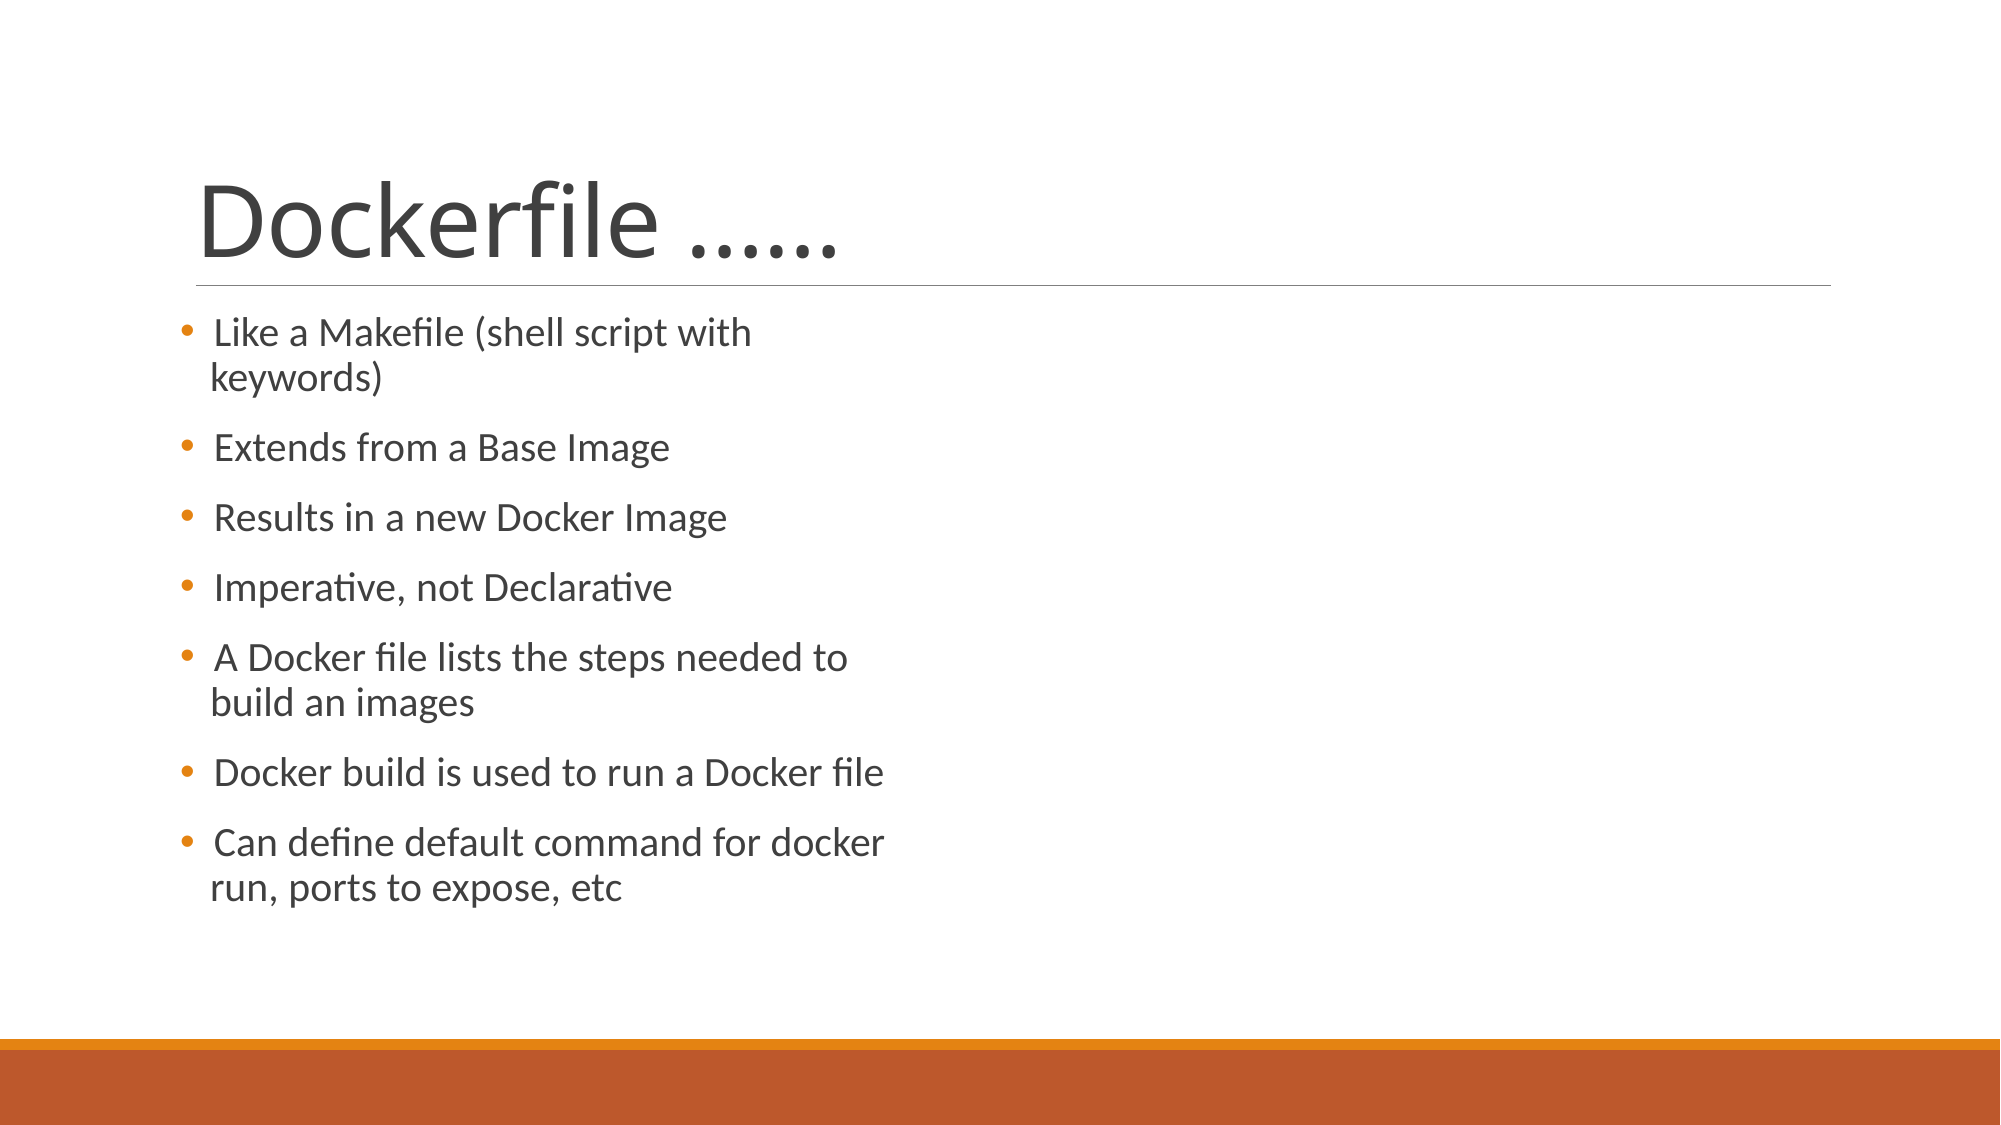

# Dockerfile ……
  Like a Makefile (shell script with keywords)
  Extends from a Base Image
  Results in a new Docker Image
  Imperative, not Declarative
 A Docker file lists the steps needed to build an images
 Docker build is used to run a Docker file
 Can define default command for docker run, ports to expose, etc